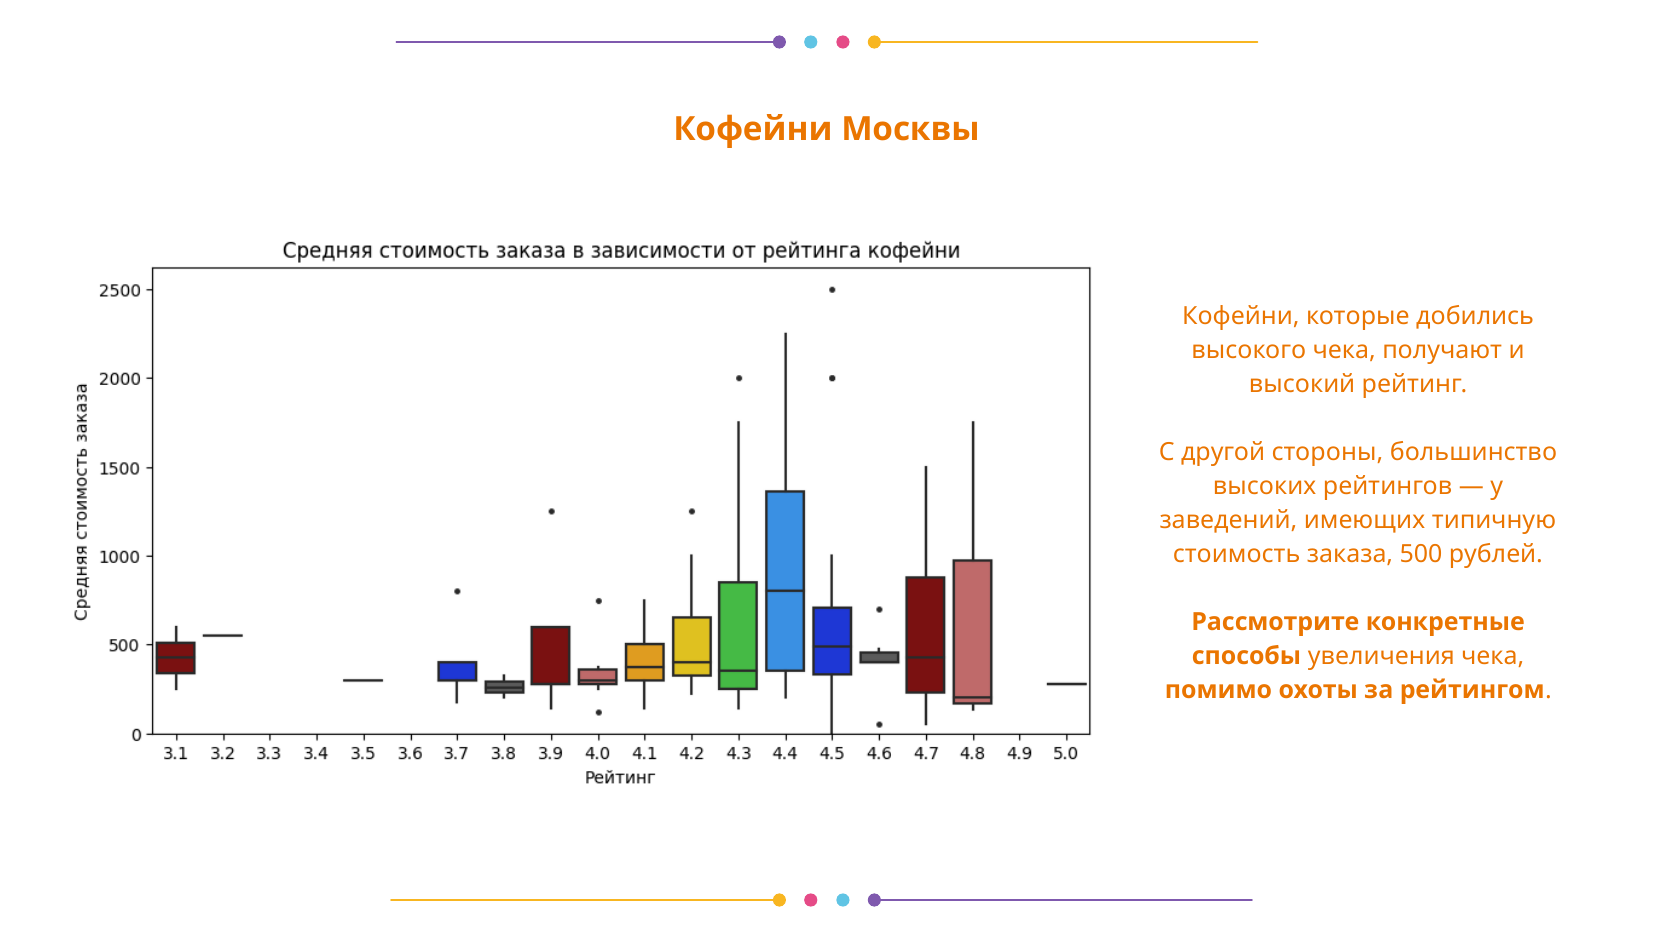

Кофейни Москвы
# Кофейни, которые добились высокого чека, получают и высокий рейтинг. С другой стороны, большинство высоких рейтингов — у заведений, имеющих типичную стоимость заказа, 500 рублей. Рассмотрите конкретные способы увеличения чека, помимо охоты за рейтингом.